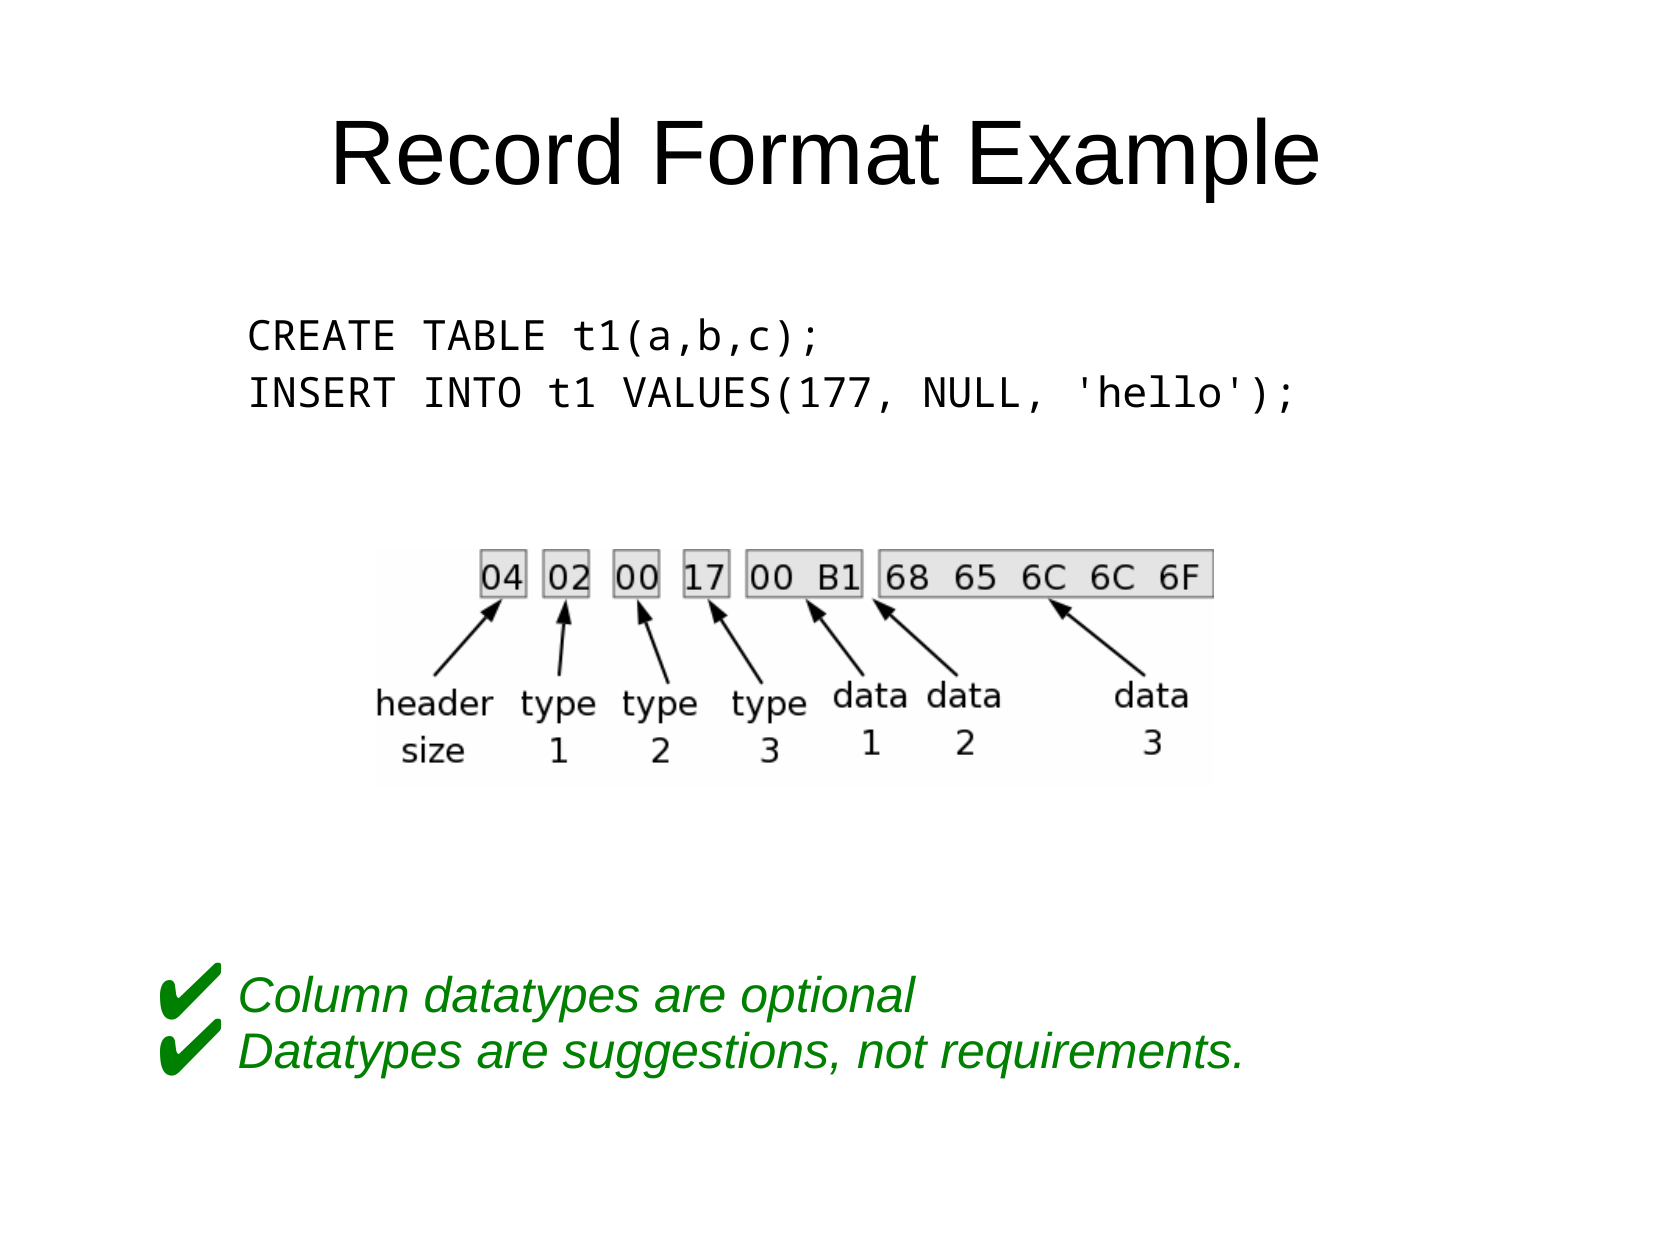

# Record Format Example
 CREATE TABLE t1(a,b,c);
 INSERT INTO t1 VALUES(177, NULL, 'hello');
 Column datatypes are optional
 Datatypes are suggestions, not requirements.